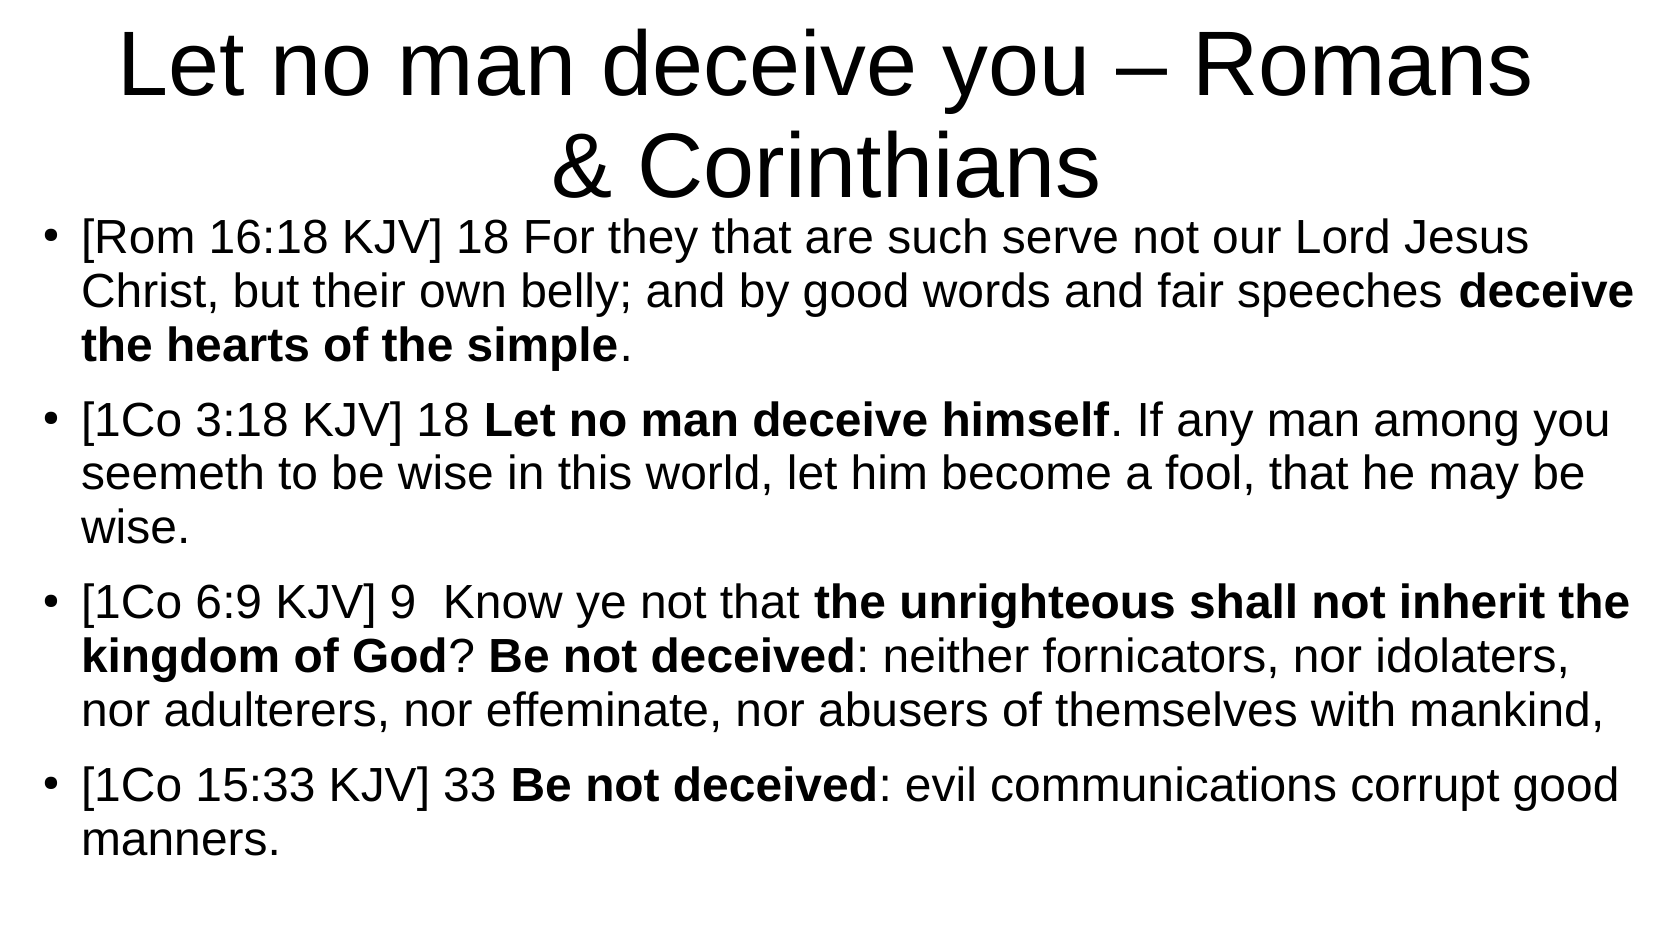

# Let no man deceive you – Romans & Corinthians
[Rom 16:18 KJV] 18 For they that are such serve not our Lord Jesus Christ, but their own belly; and by good words and fair speeches deceive the hearts of the simple.
[1Co 3:18 KJV] 18 Let no man deceive himself. If any man among you seemeth to be wise in this world, let him become a fool, that he may be wise.
[1Co 6:9 KJV] 9 Know ye not that the unrighteous shall not inherit the kingdom of God? Be not deceived: neither fornicators, nor idolaters, nor adulterers, nor effeminate, nor abusers of themselves with mankind,
[1Co 15:33 KJV] 33 Be not deceived: evil communications corrupt good manners.